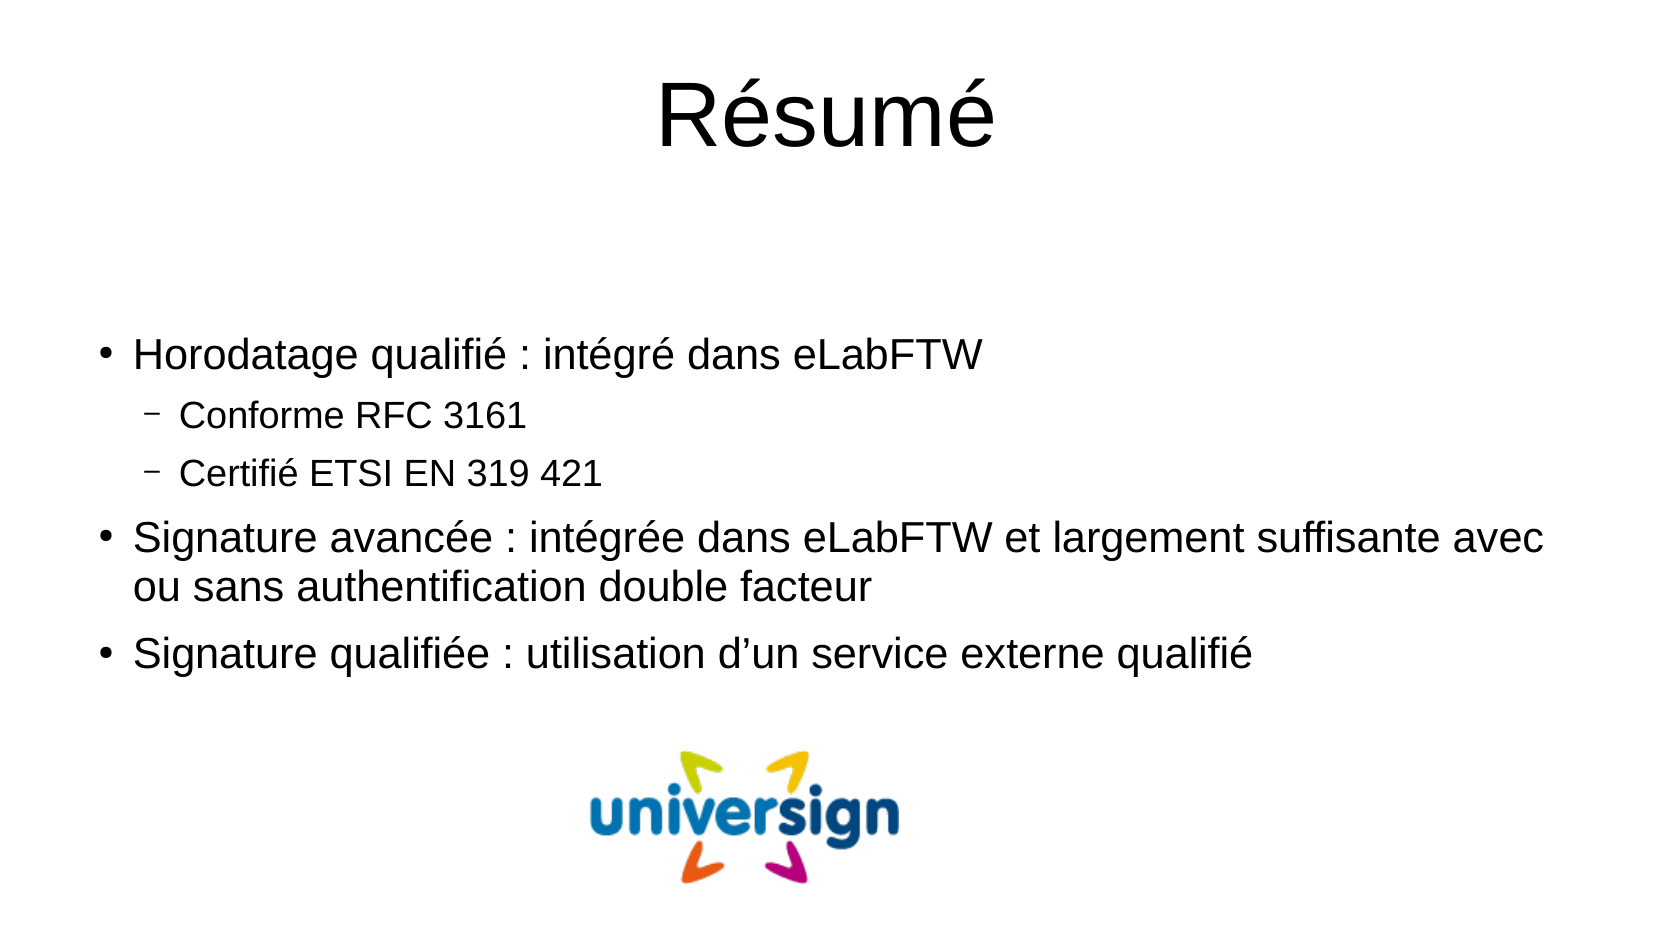

# Résumé
Horodatage qualifié : intégré dans eLabFTW
Conforme RFC 3161
Certifié ETSI EN 319 421
Signature avancée : intégrée dans eLabFTW et largement suffisante avec ou sans authentification double facteur
Signature qualifiée : utilisation d’un service externe qualifié